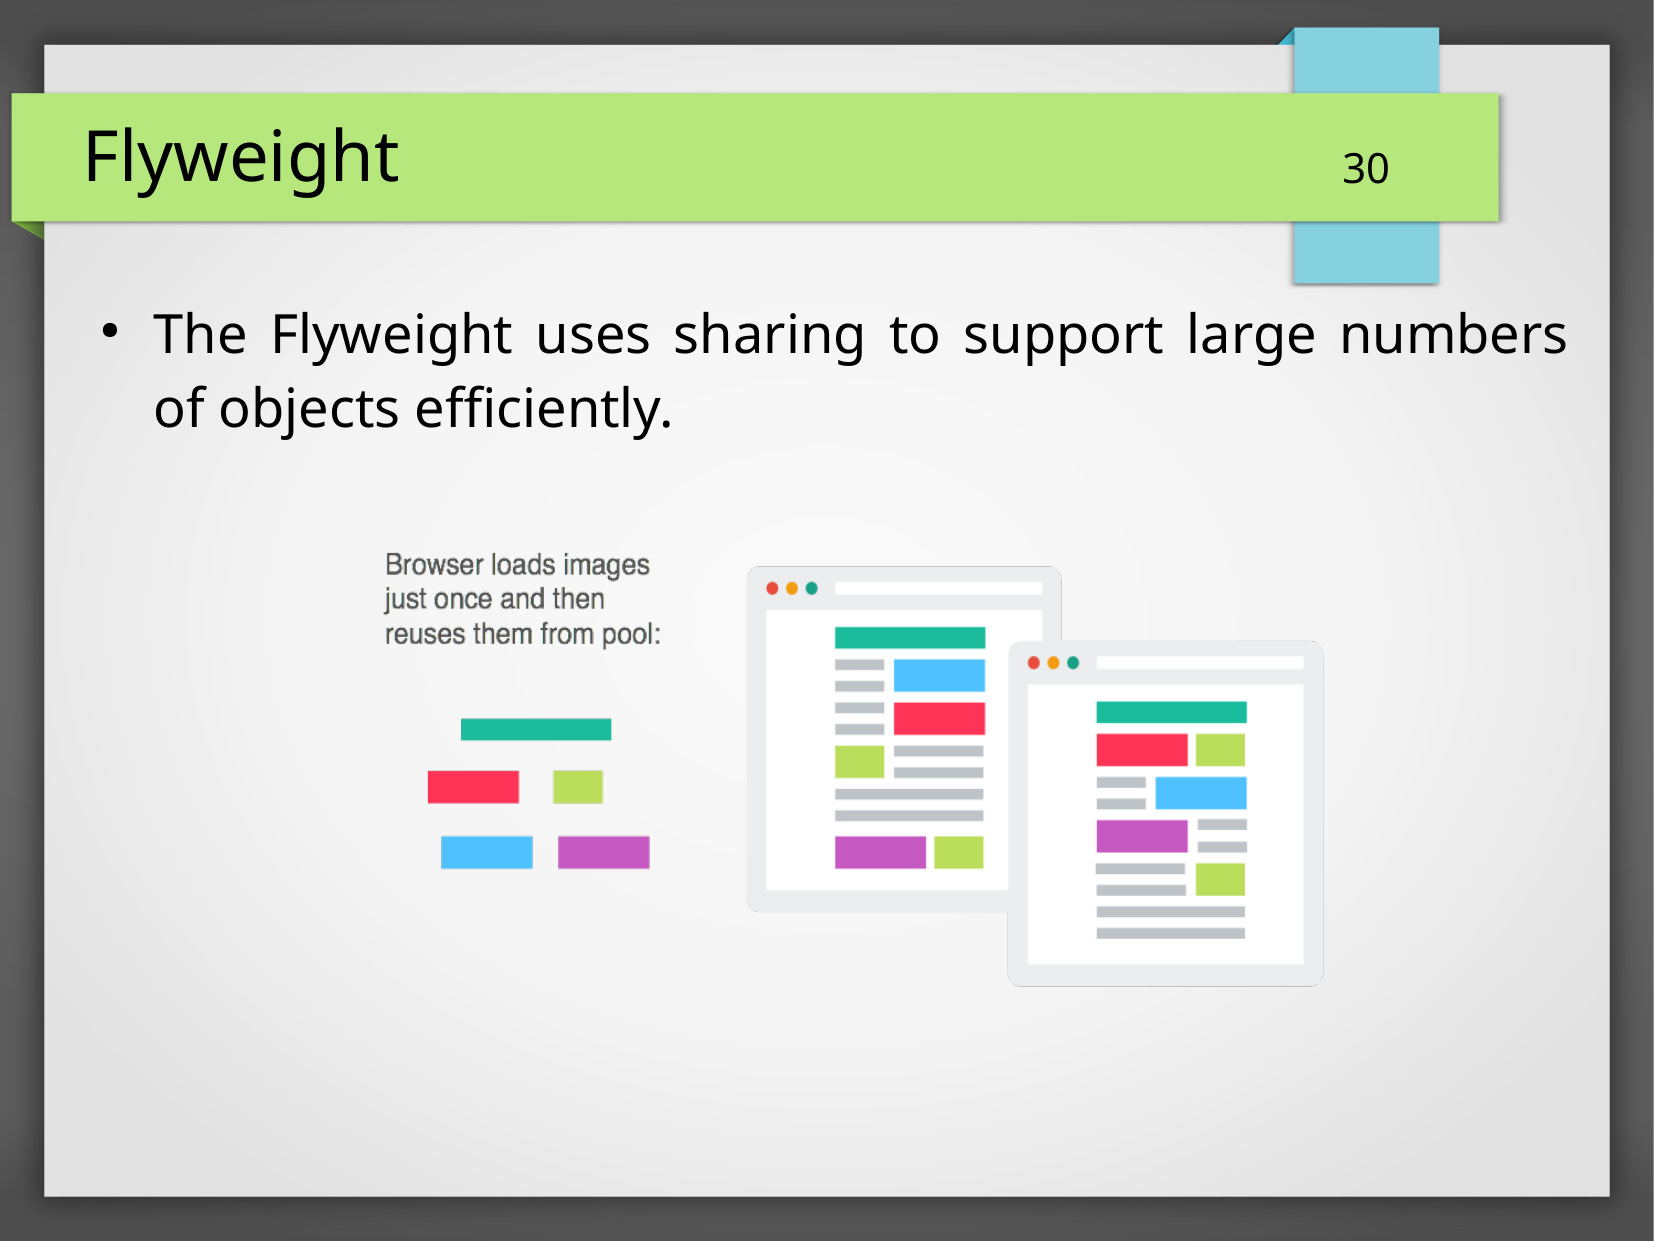

# Flyweight
The Flyweight uses sharing to support large numbers of objects efficiently.